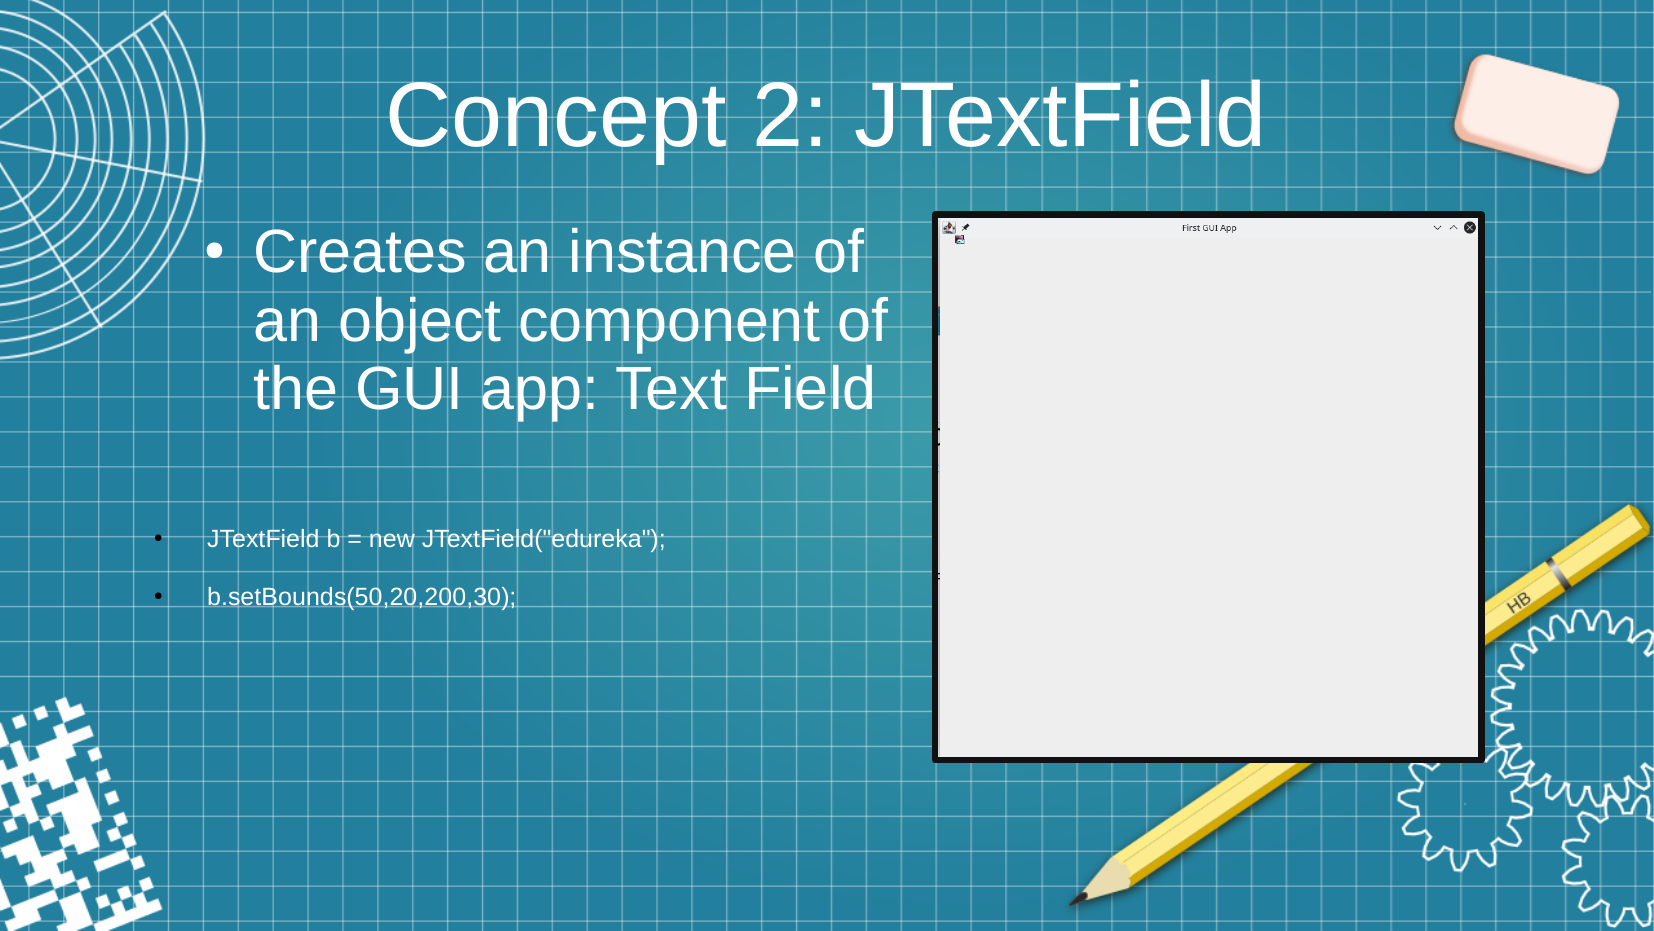

# Concept 2: JTextField
Creates an instance of an object component of the GUI app: Text Field
JTextField b = new JTextField("edureka");
b.setBounds(50,20,200,30);